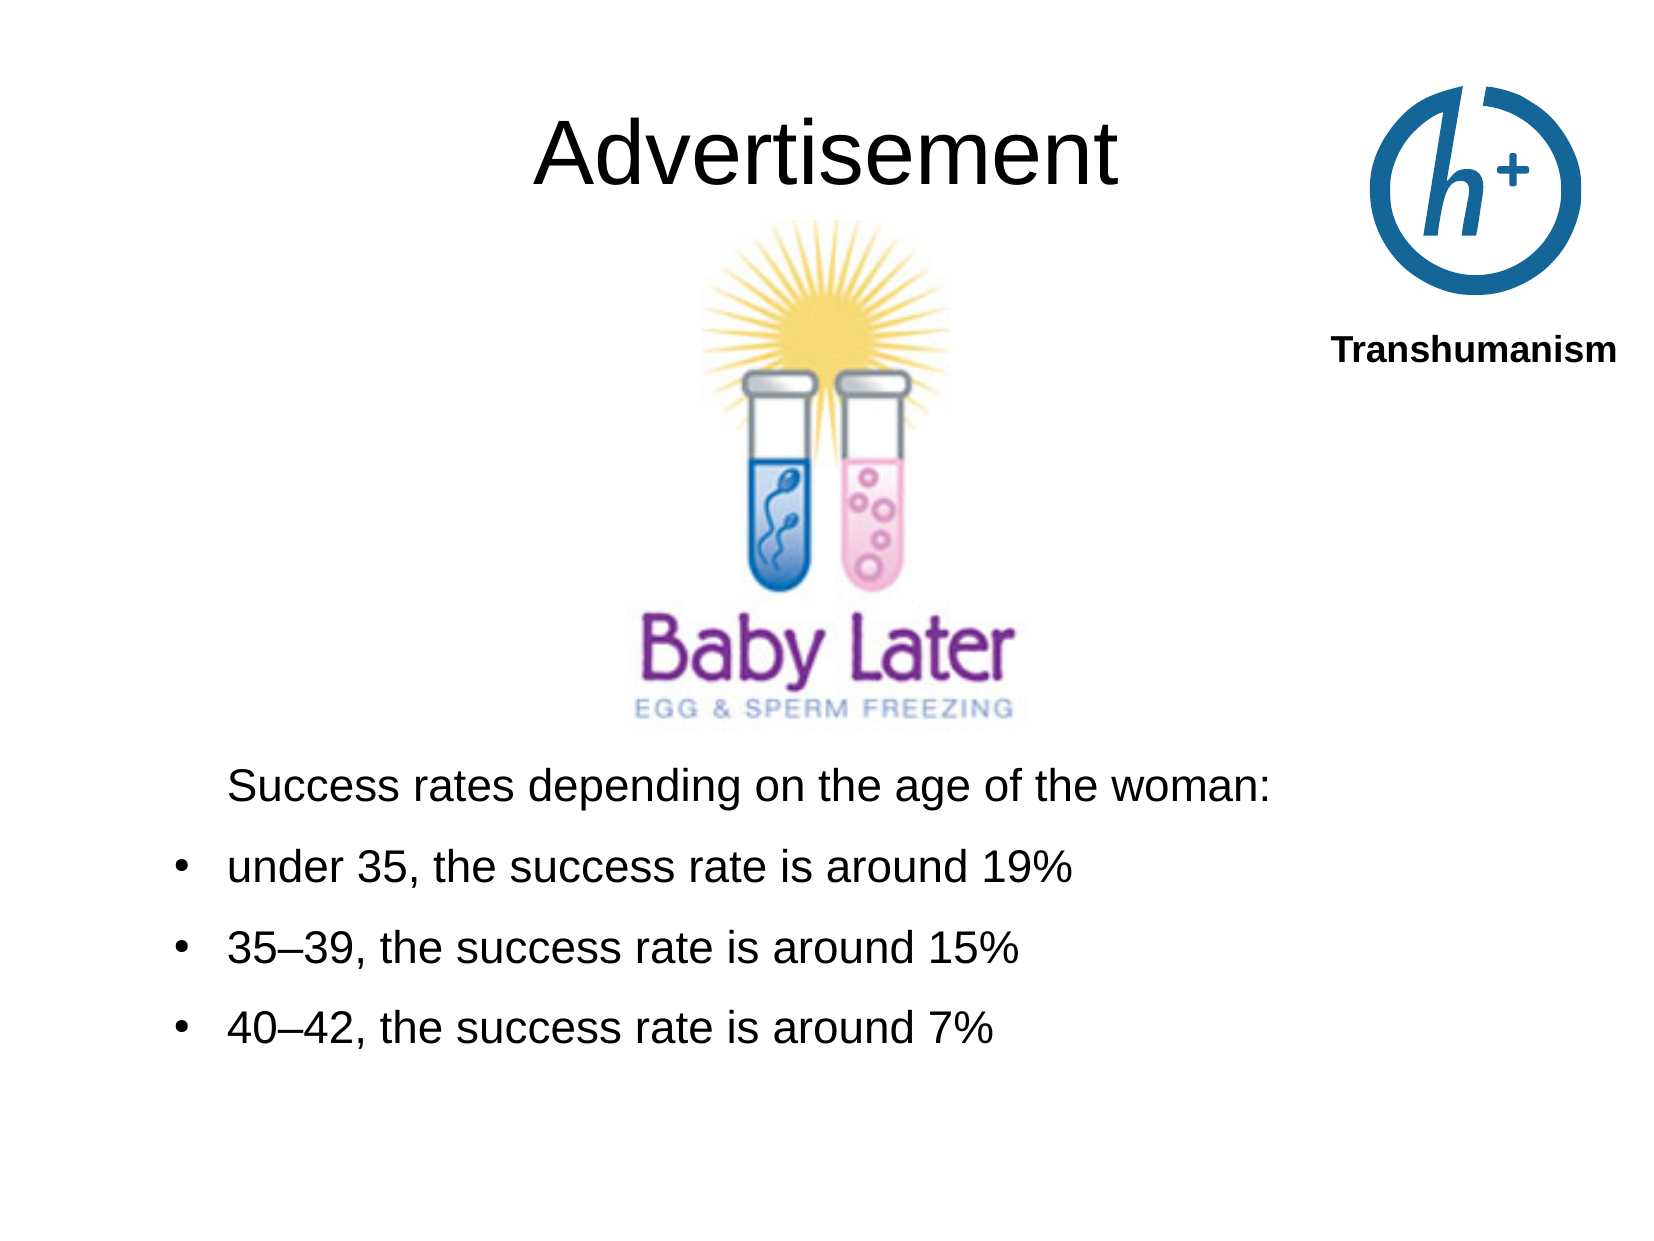

# Advertisement
Transhumanism
Success rates depending on the age of the woman:
under 35, the success rate is around 19%
35–39, the success rate is around 15%
40–42, the success rate is around 7%